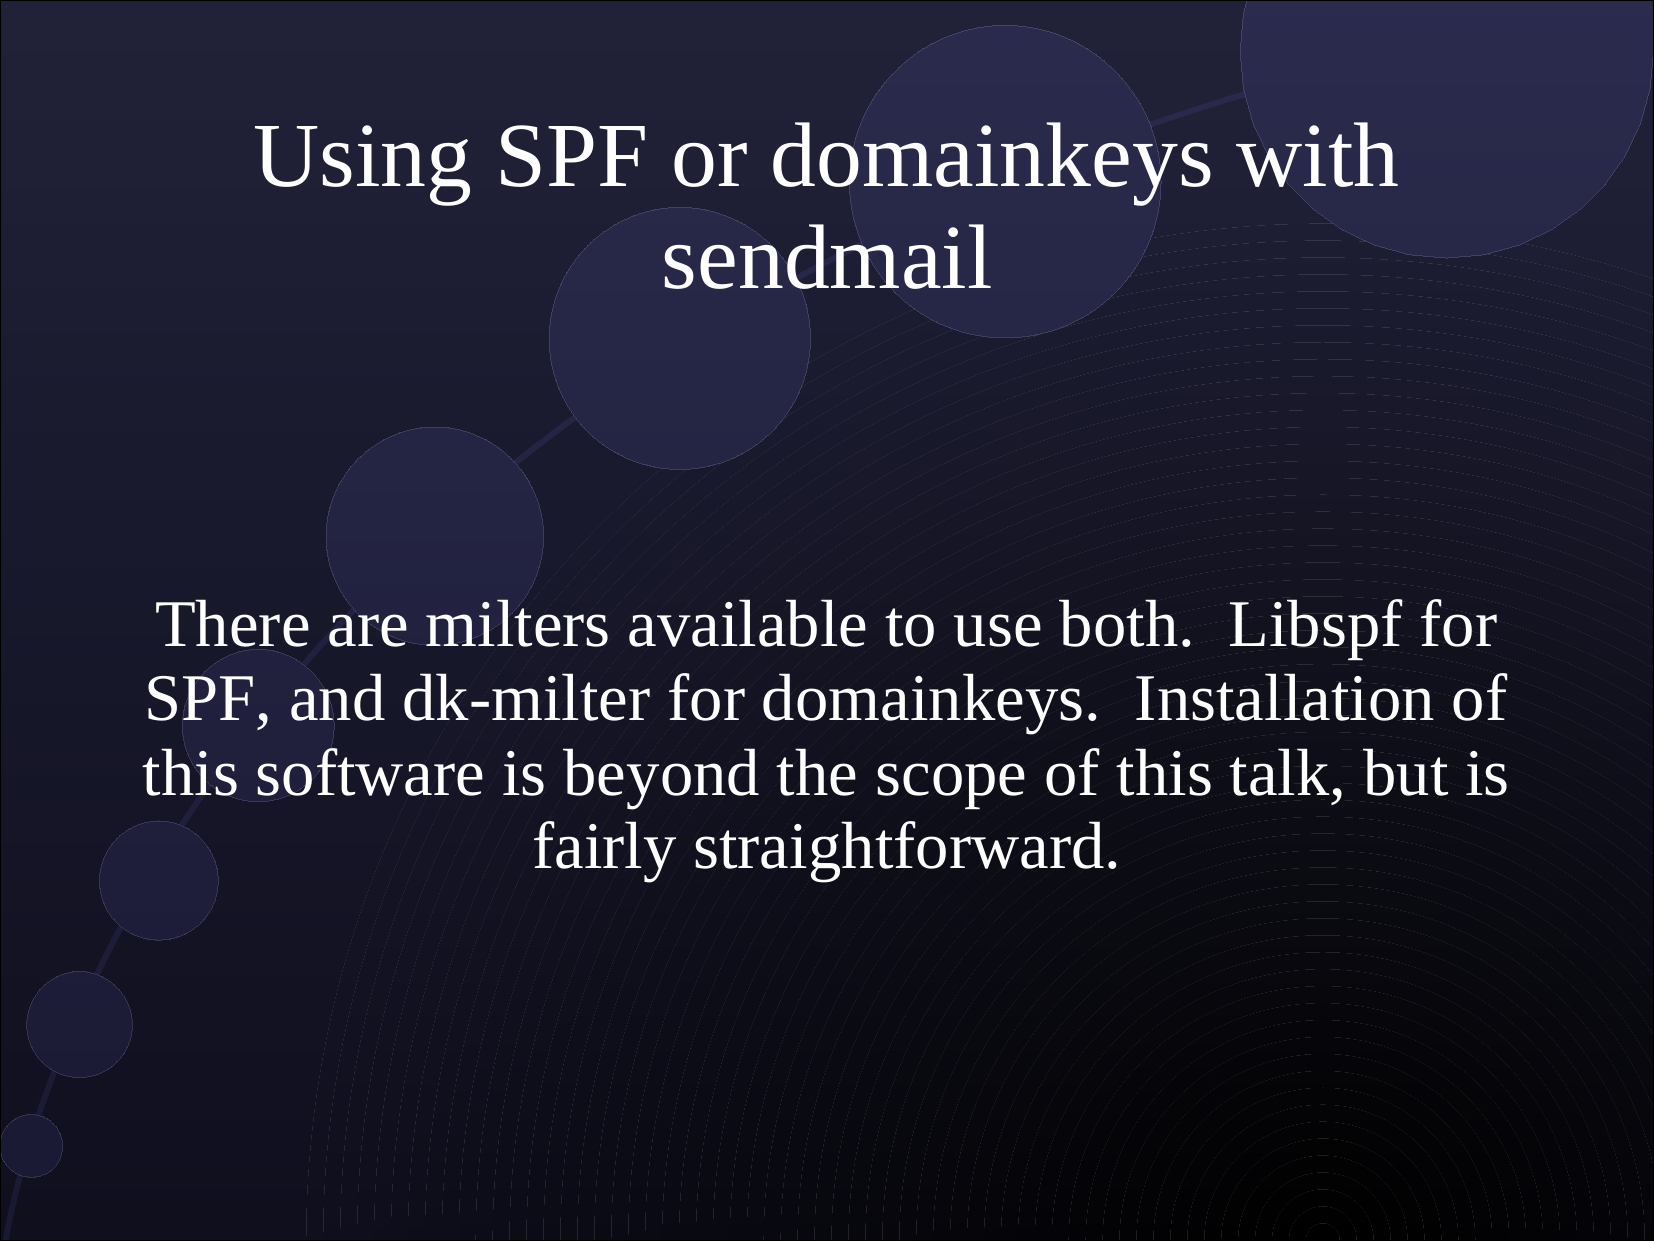

# Using SPF or domainkeys with sendmail
There are milters available to use both. Libspf for SPF, and dk-milter for domainkeys. Installation of this software is beyond the scope of this talk, but is fairly straightforward.